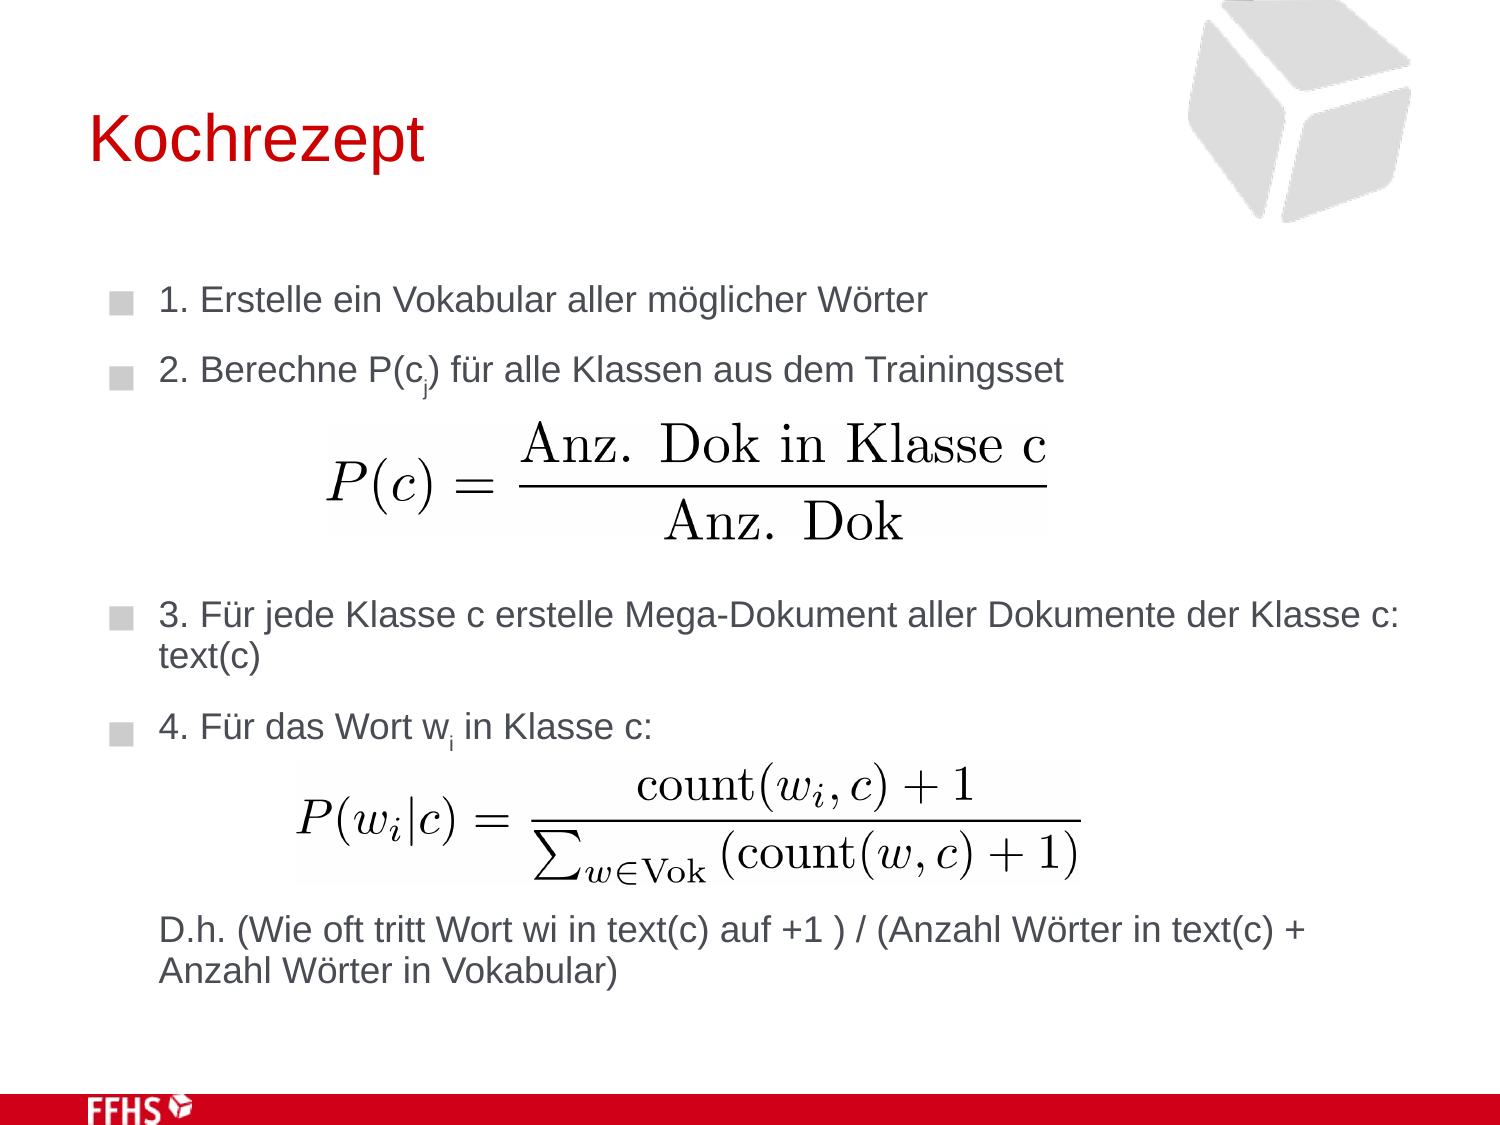

# Kochrezept
1. Erstelle ein Vokabular aller möglicher Wörter
2. Berechne P(cj) für alle Klassen aus dem Trainingsset
3. Für jede Klasse c erstelle Mega-Dokument aller Dokumente der Klasse c: text(c)
4. Für das Wort wi in Klasse c:
D.h. (Wie oft tritt Wort wi in text(c) auf +1 ) / (Anzahl Wörter in text(c) + Anzahl Wörter in Vokabular)